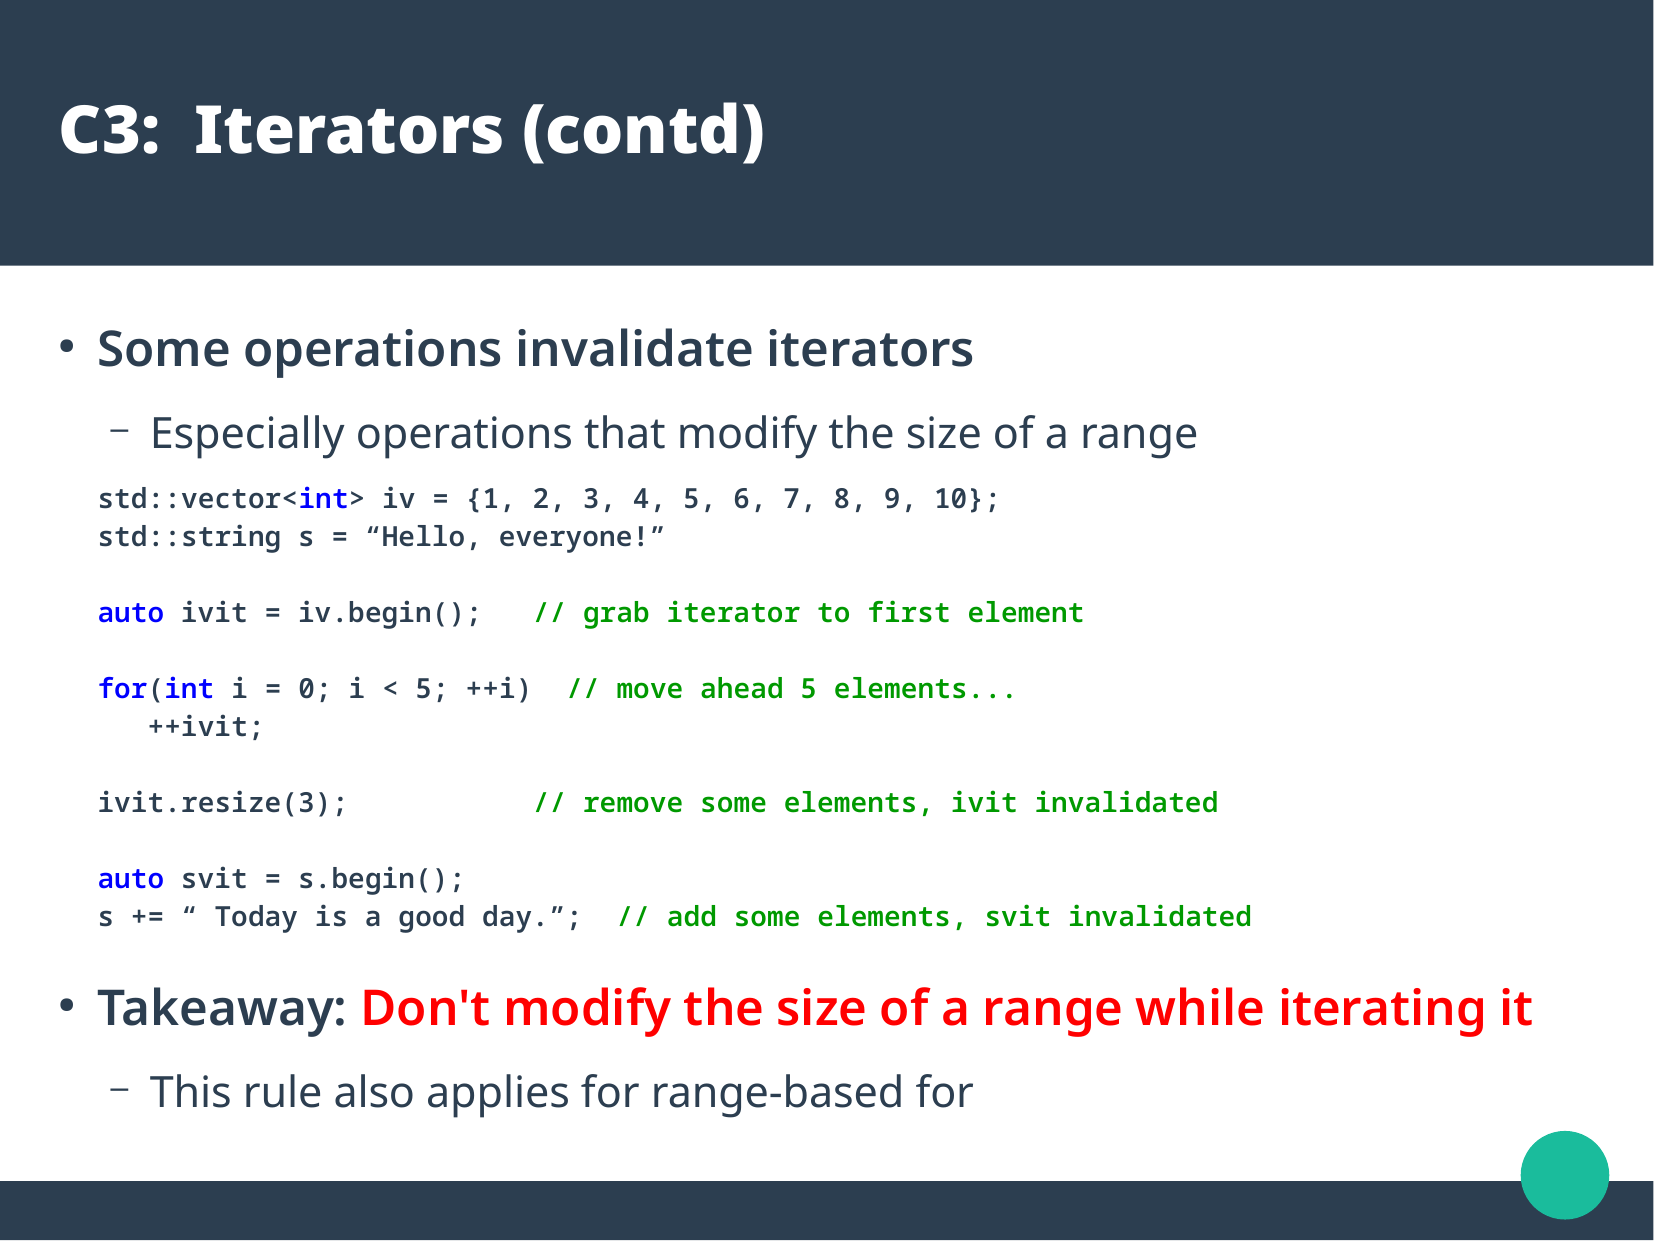

# C3: Iterators (contd)
Some operations invalidate iterators
Especially operations that modify the size of a range
std::vector<int> iv = {1, 2, 3, 4, 5, 6, 7, 8, 9, 10};
std::string s = “Hello, everyone!”
auto ivit = iv.begin(); // grab iterator to first element
for(int i = 0; i < 5; ++i) // move ahead 5 elements...
 ++ivit;
ivit.resize(3); // remove some elements, ivit invalidated
auto svit = s.begin();
s += “ Today is a good day.”; // add some elements, svit invalidated
Takeaway: Don't modify the size of a range while iterating it
This rule also applies for range-based for